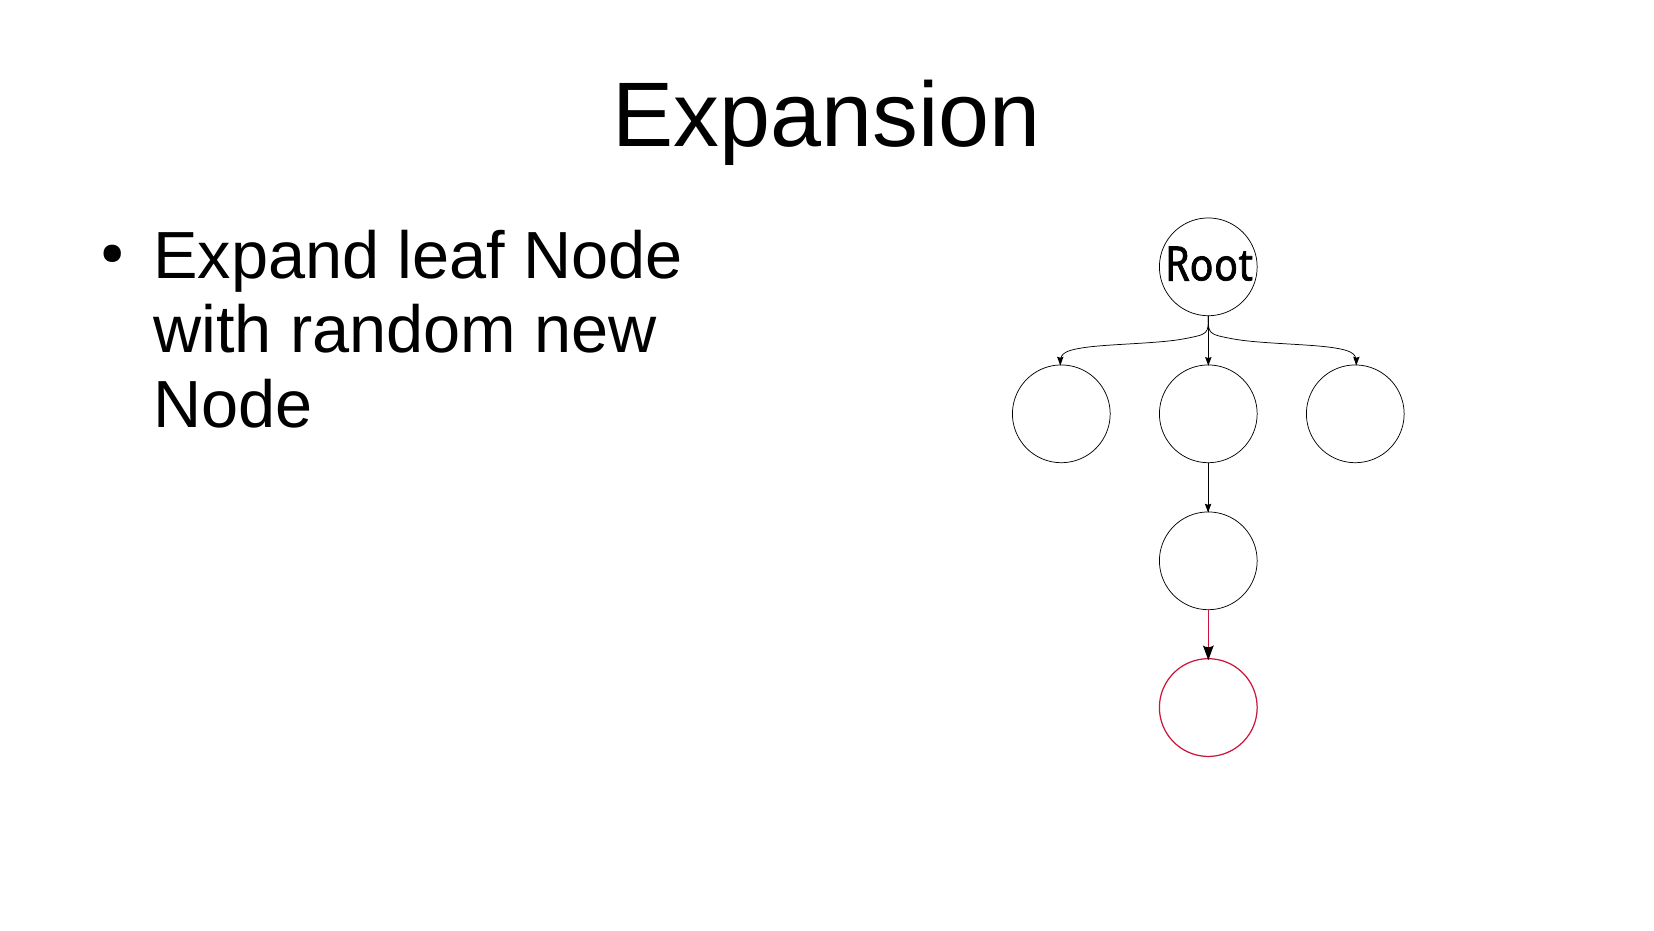

# Expansion
Expand leaf Node with random new Node